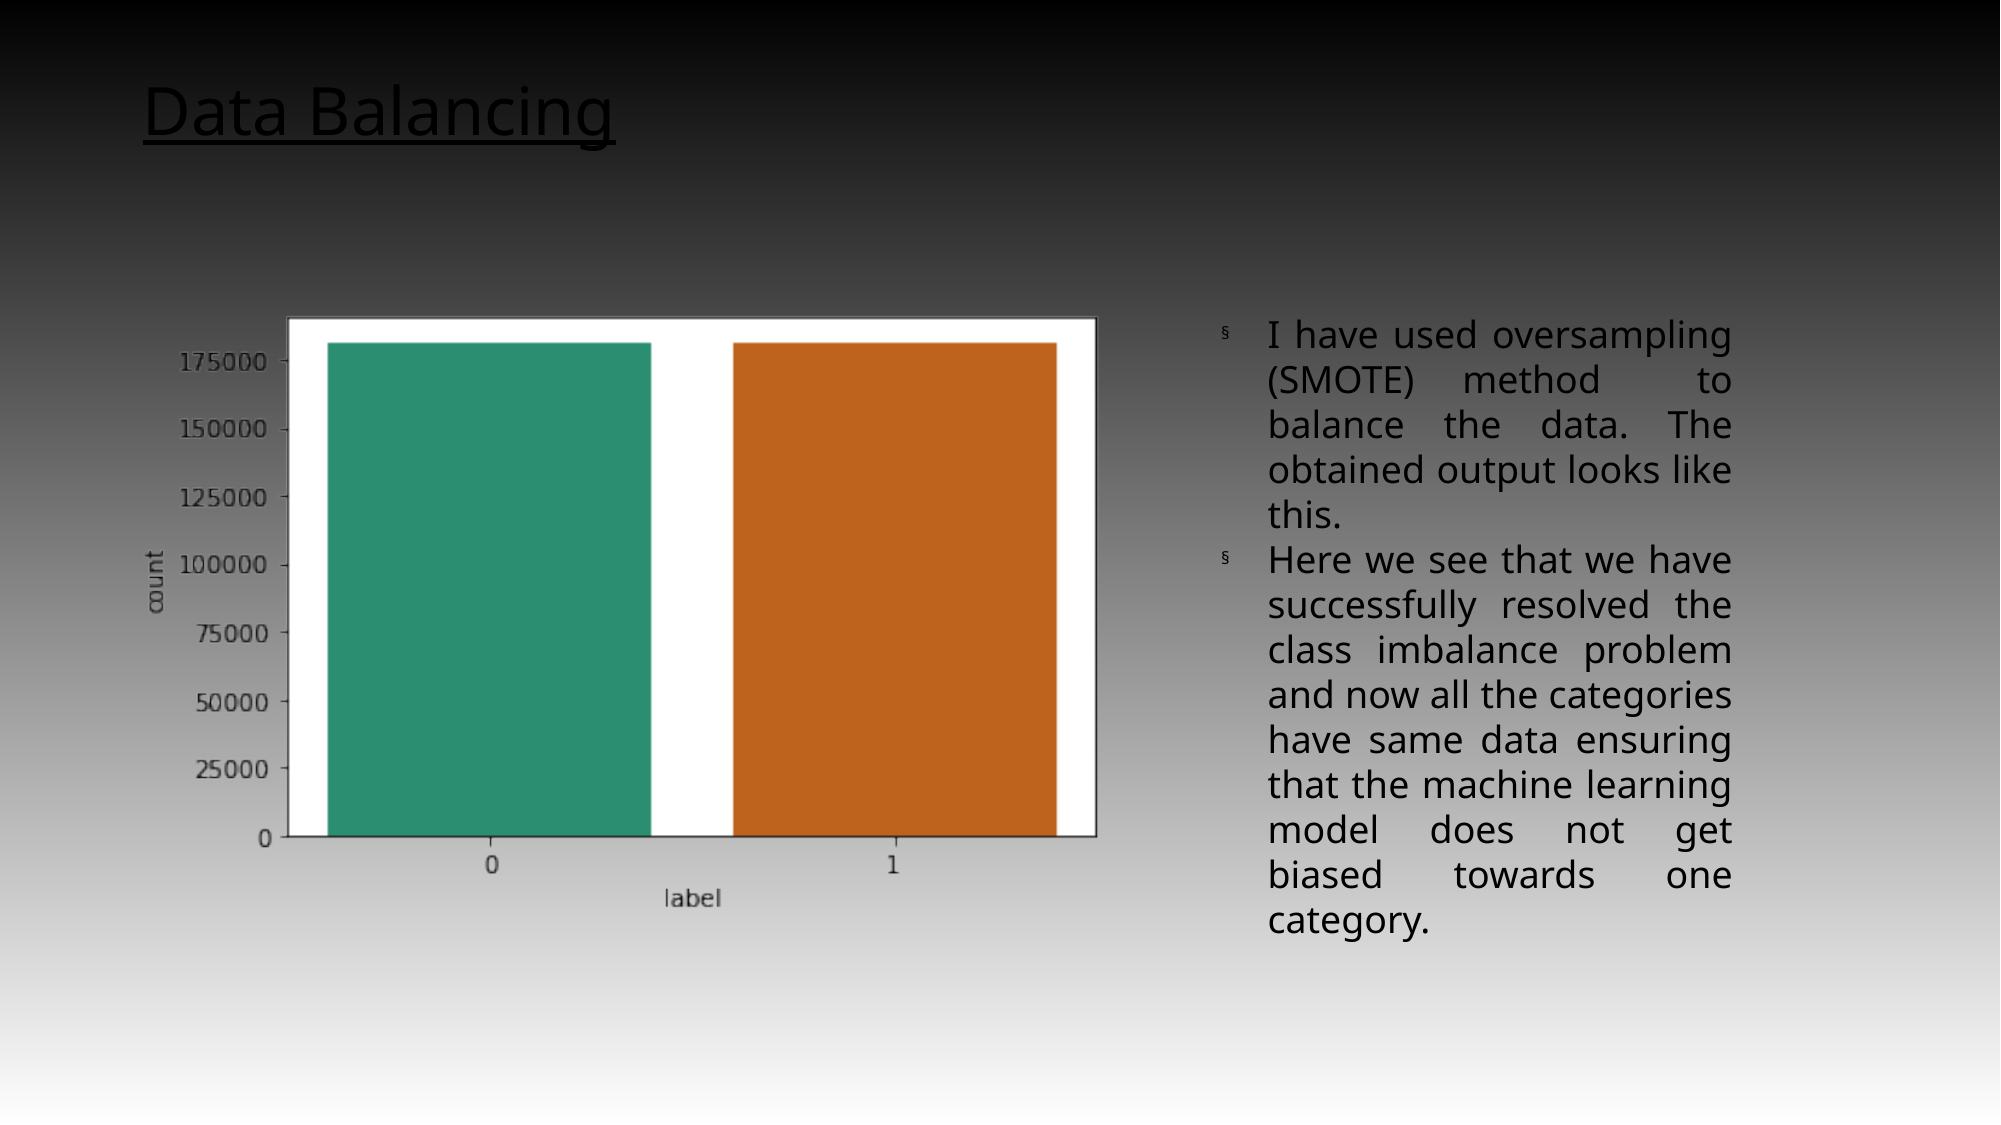

Data Balancing
I have used oversampling (SMOTE) method to balance the data. The obtained output looks like this.
Here we see that we have successfully resolved the class imbalance problem and now all the categories have same data ensuring that the machine learning model does not get biased towards one category.